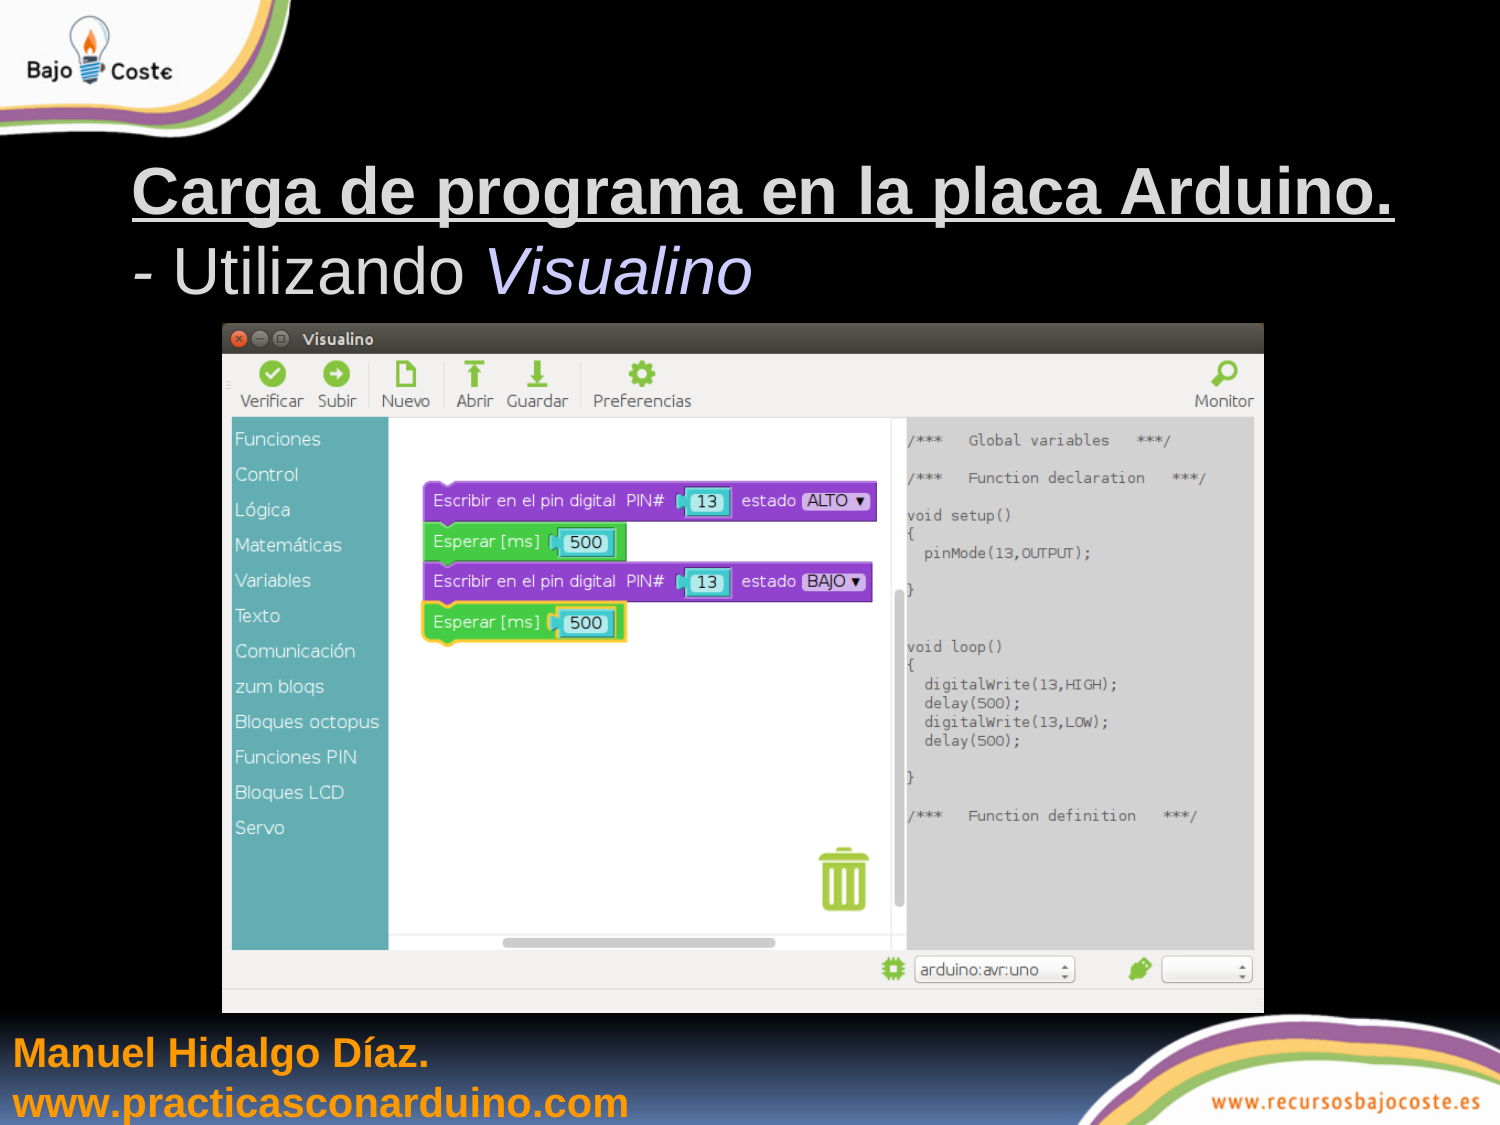

Carga de programa en la placa Arduino.
- Utilizando Visualino
Manuel Hidalgo Díaz.
www.practicasconarduino.com